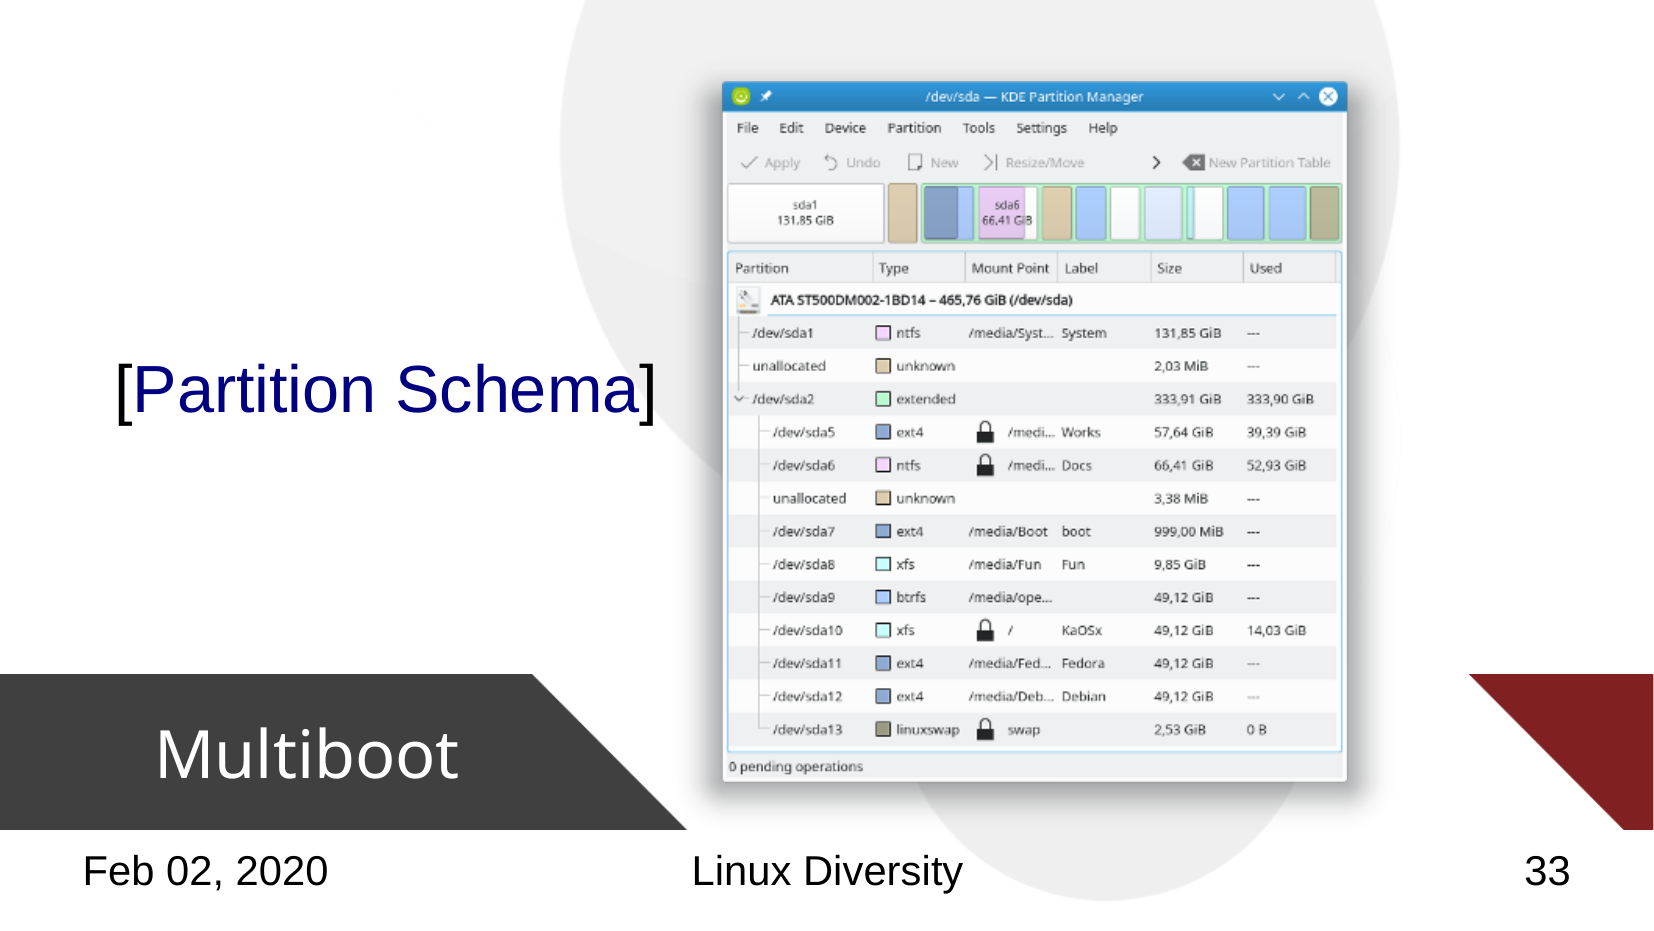

[Partition Schema]
# Multiboot
Feb 02, 2020
Linux Diversity
33